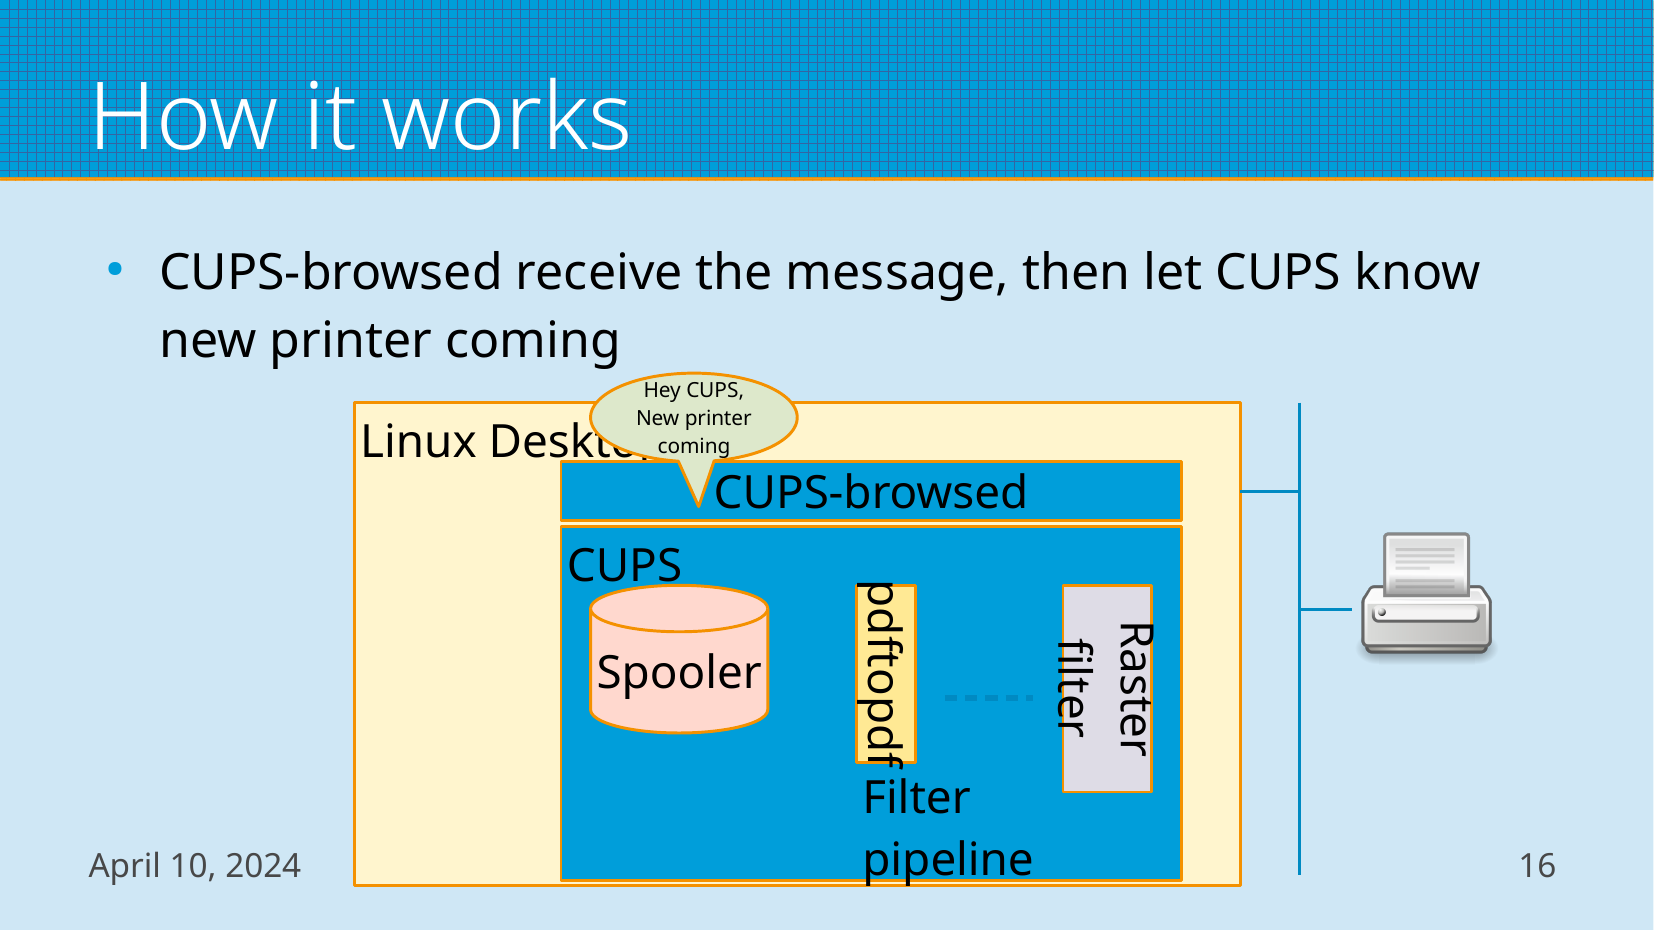

# How it works
CUPS-browsed receive the message, then let CUPS know new printer coming
Hey CUPS,
New printer coming
Linux Desktop
CUPS-browsed
CUPS
Spooler
pdftopdf
Raster
filter
Filter pipeline
April 10, 2024
FOSSASIA Summit 2024
16